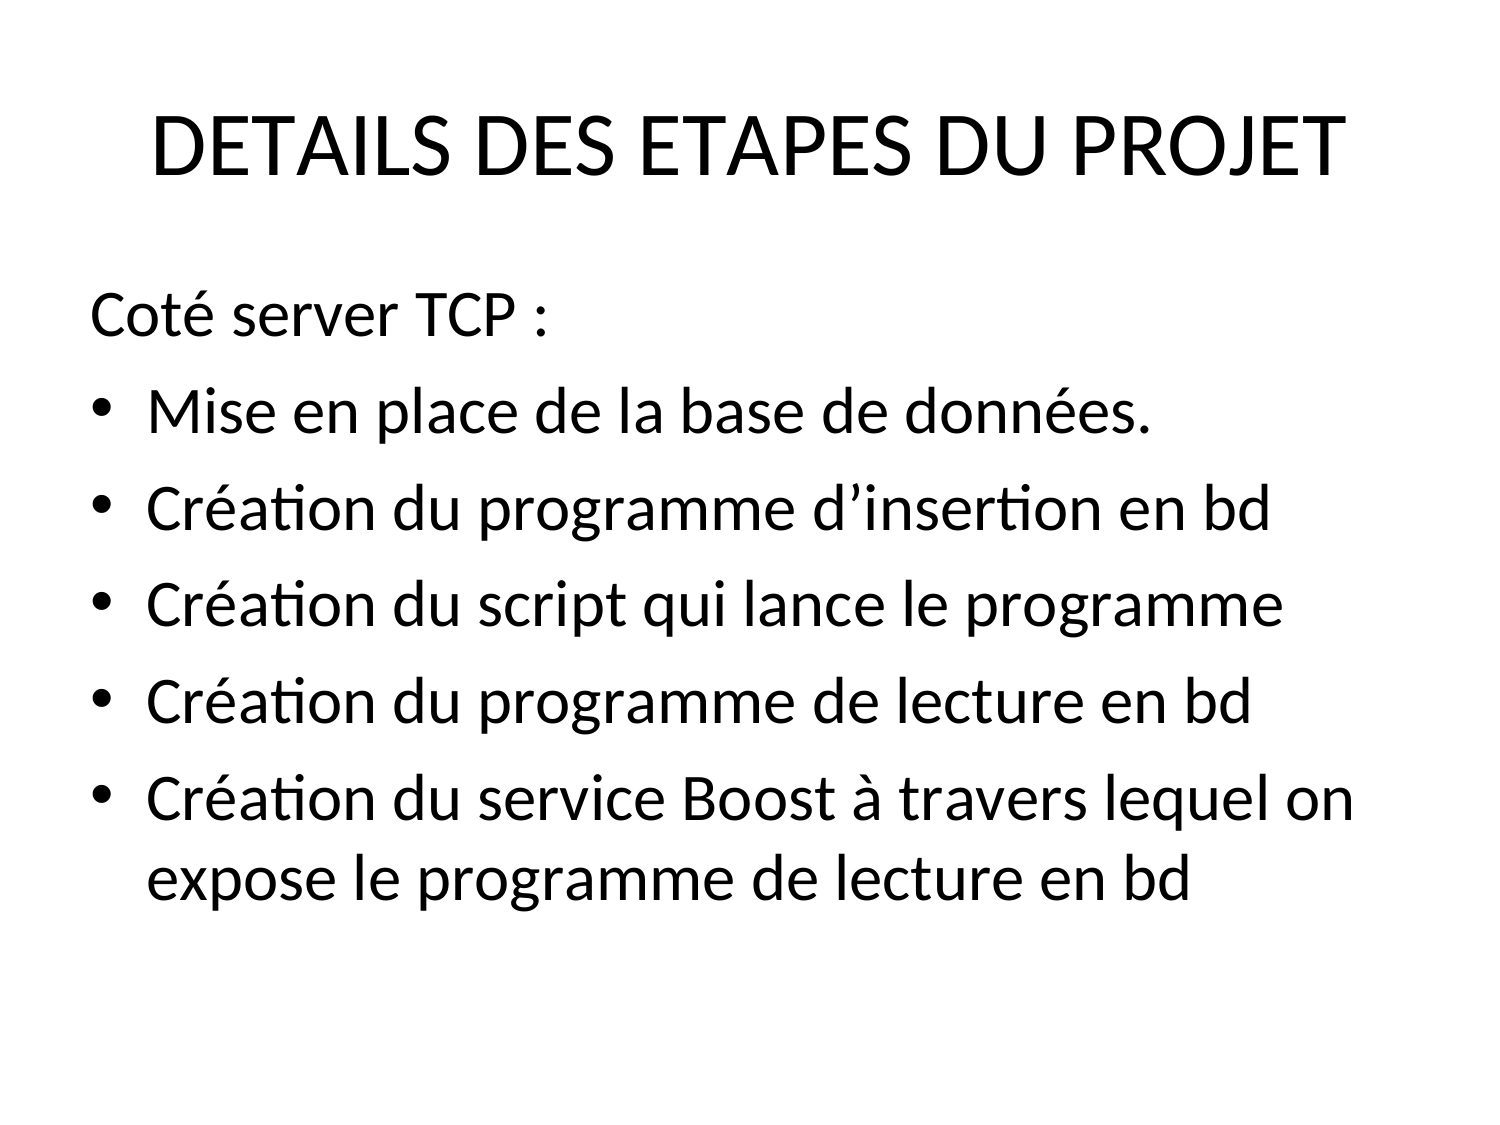

# DETAILS DES ETAPES DU PROJET
Coté server TCP :
Mise en place de la base de données.
Création du programme d’insertion en bd
Création du script qui lance le programme
Création du programme de lecture en bd
Création du service Boost à travers lequel on expose le programme de lecture en bd